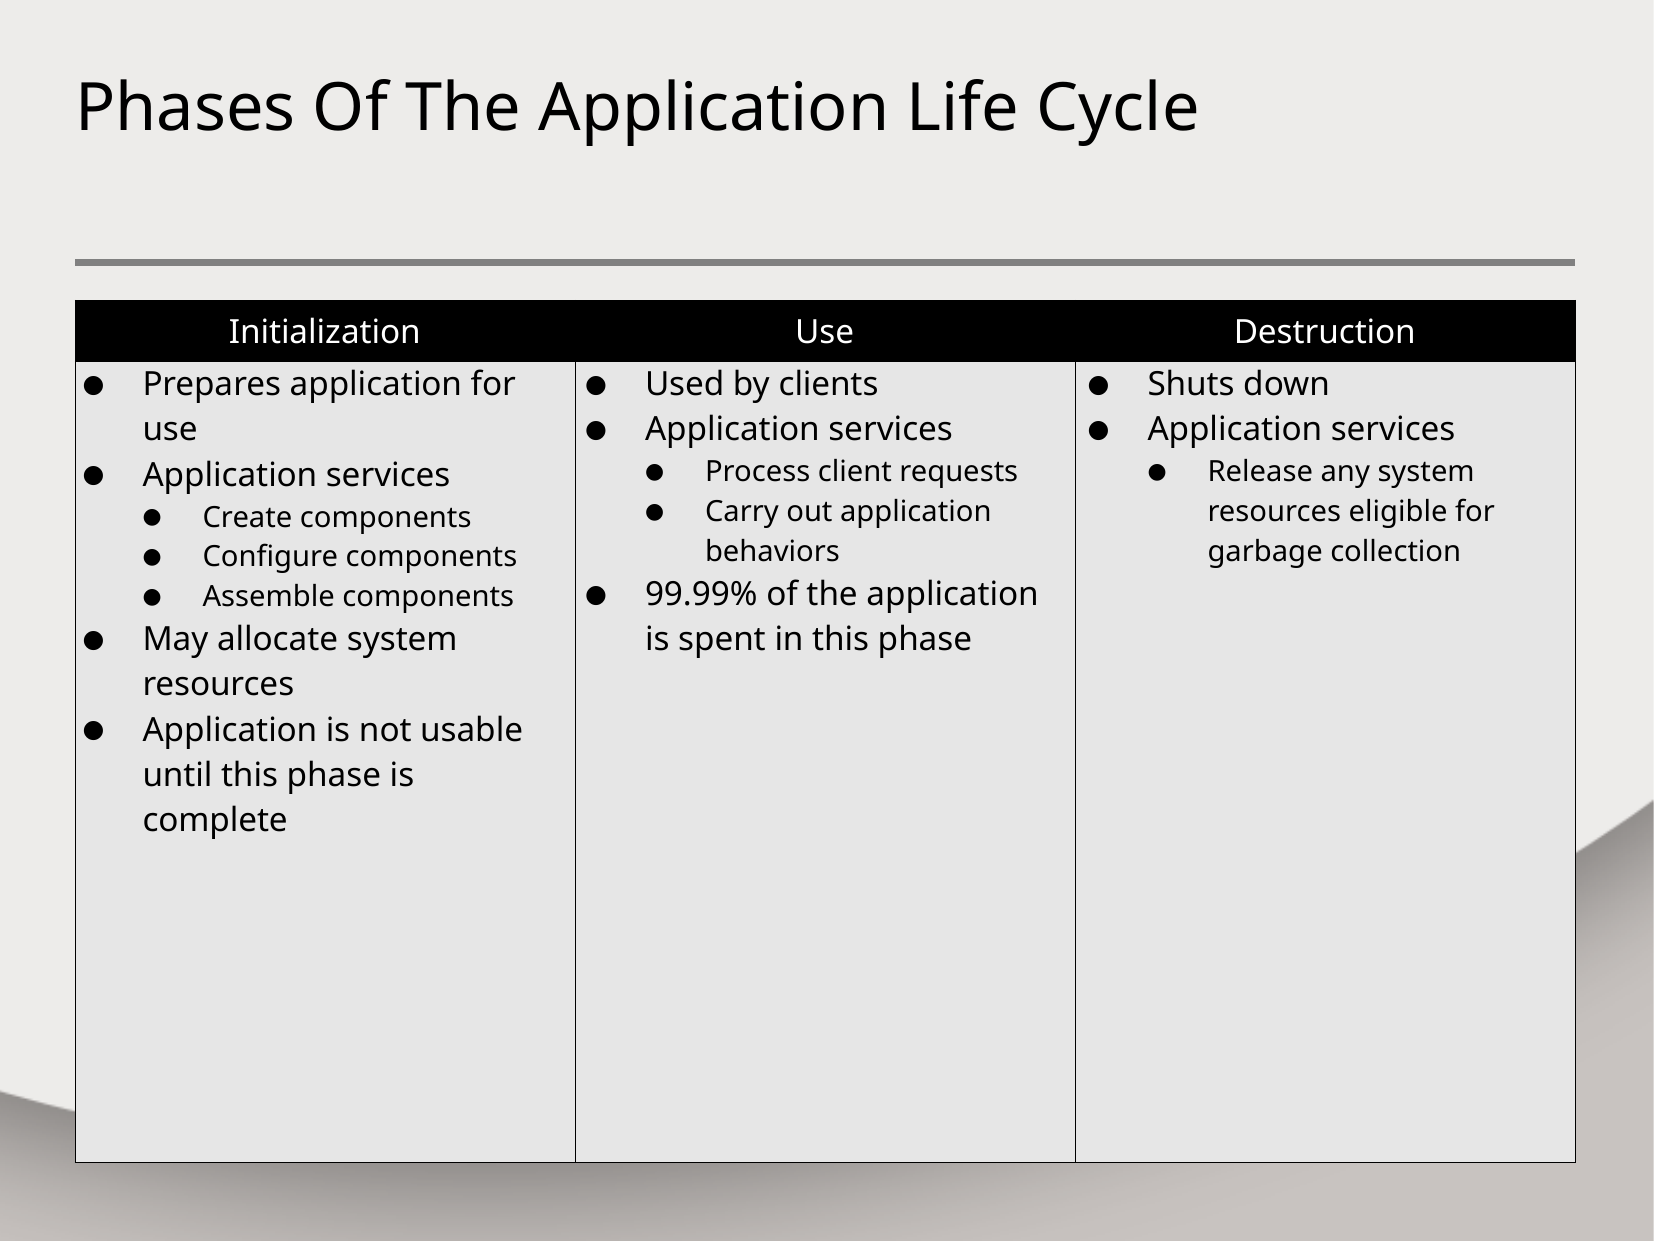

# Phases Of The Application Life Cycle
| Initialization | Use | Destruction |
| --- | --- | --- |
| | | |
Prepares application for use
Application services
Create components
Configure components
Assemble components
May allocate system resources
Application is not usable until this phase is complete
Used by clients
Application services
Process client requests
Carry out application behaviors
99.99% of the application is spent in this phase
Shuts down
Application services
Release any system resources eligible for garbage collection